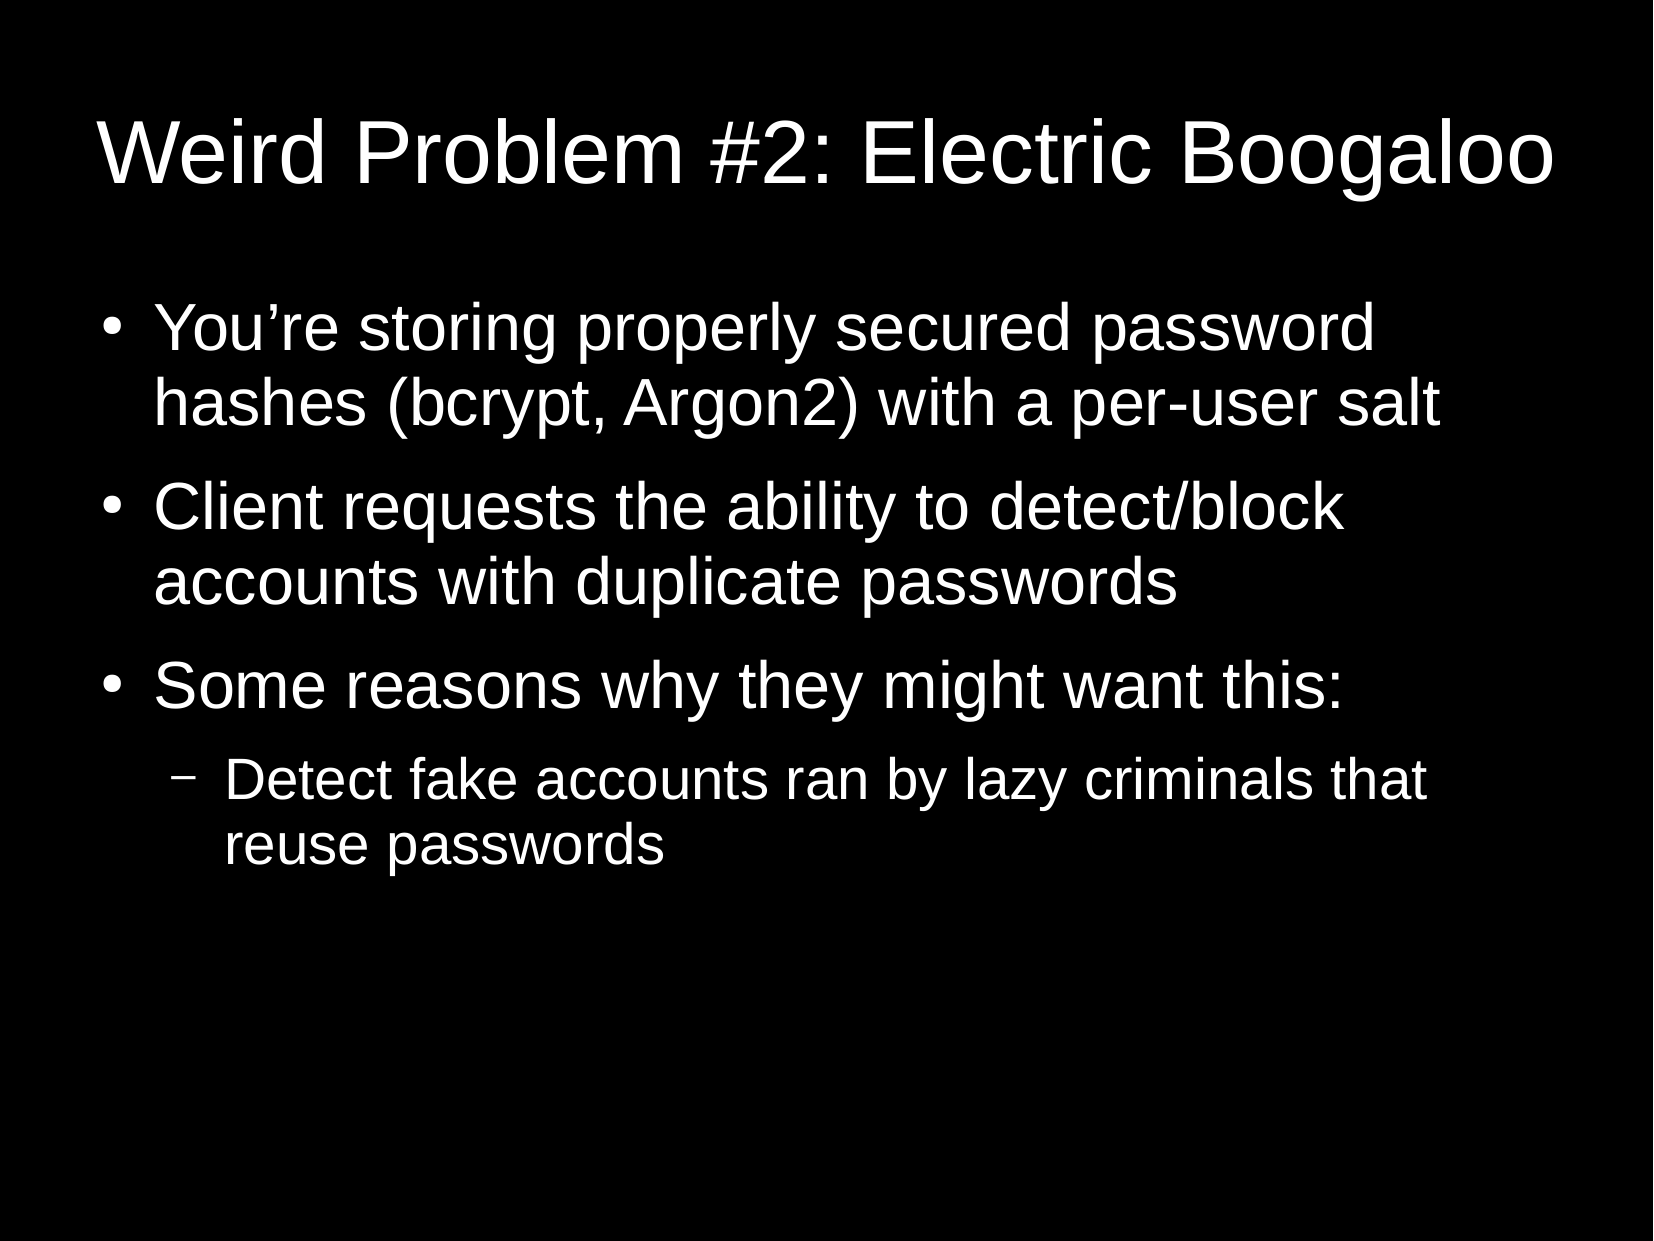

# Weird Problem #2: Electric Boogaloo
You’re storing properly secured password hashes (bcrypt, Argon2) with a per-user salt
Client requests the ability to detect/block accounts with duplicate passwords
Some reasons why they might want this:
Detect fake accounts ran by lazy criminals that reuse passwords